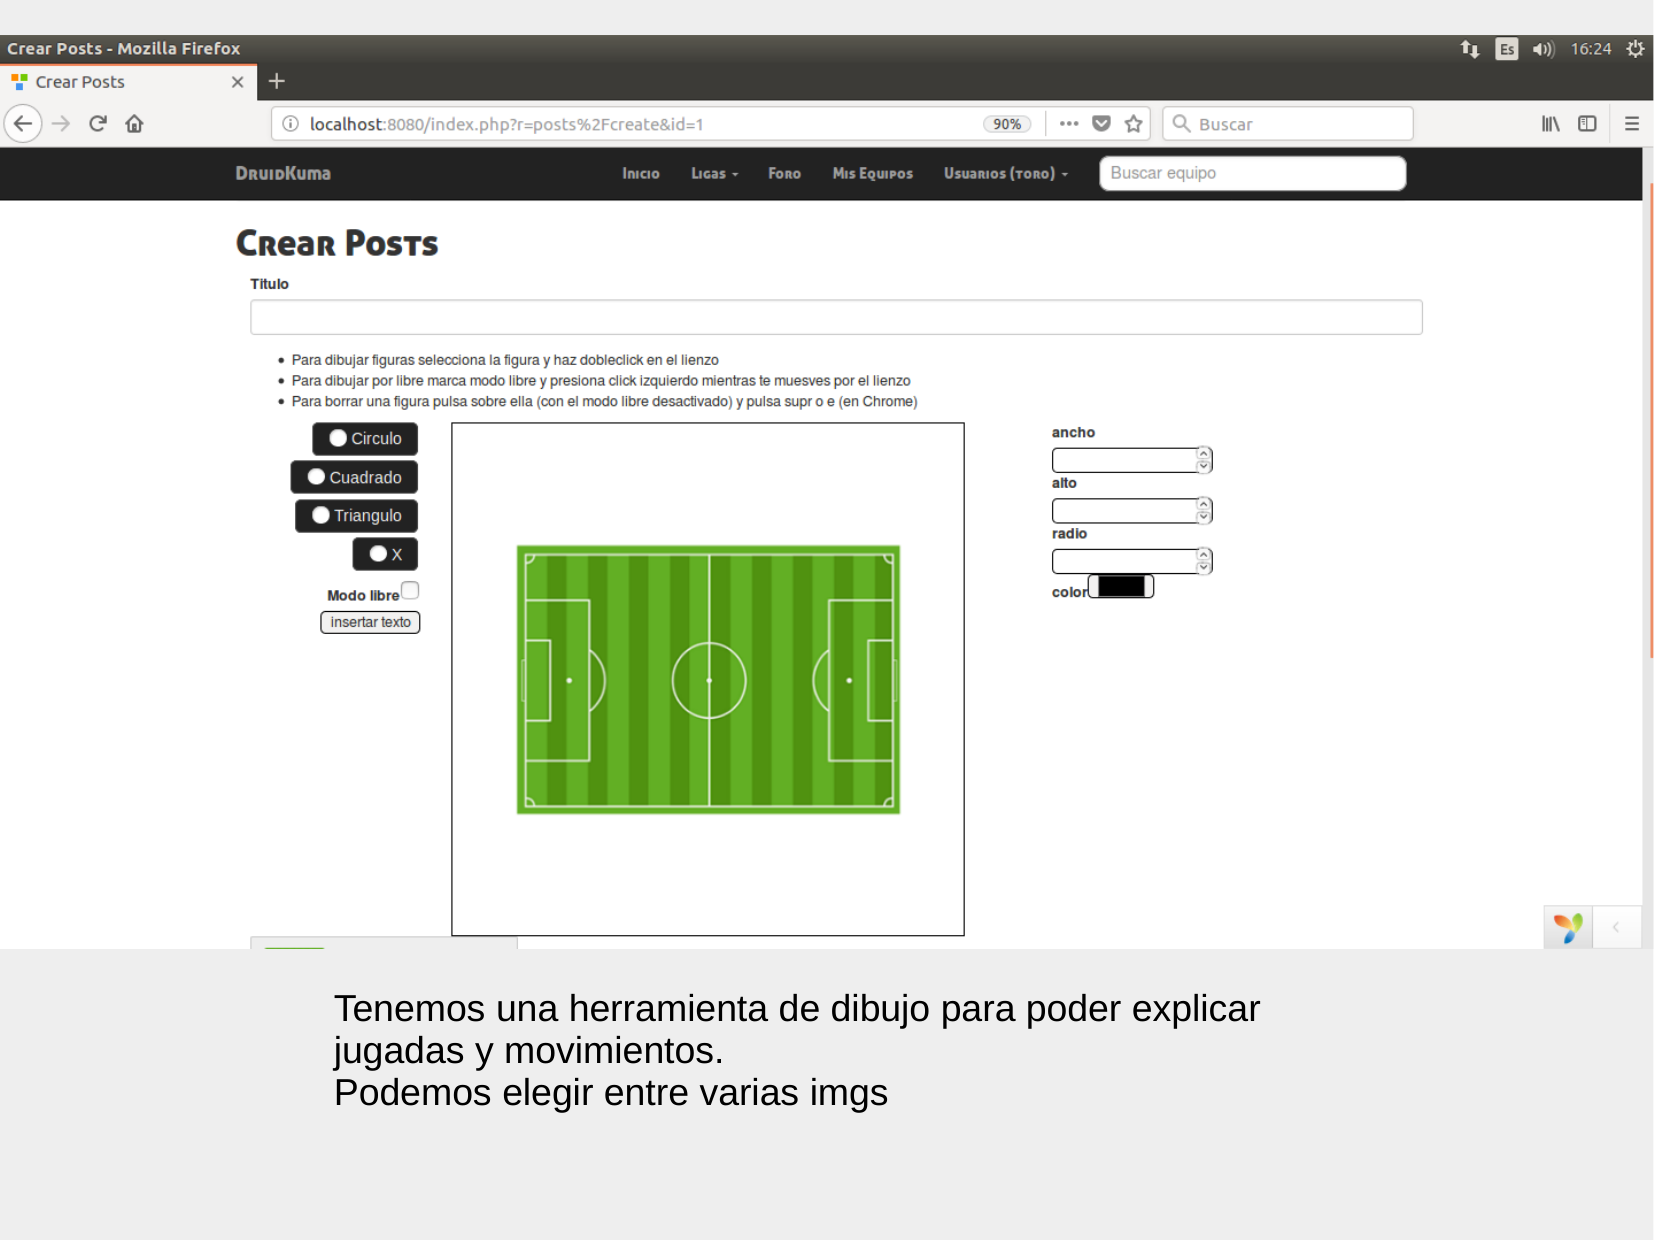

Tenemos una herramienta de dibujo para poder explicar jugadas y movimientos.
Podemos elegir entre varias imgs